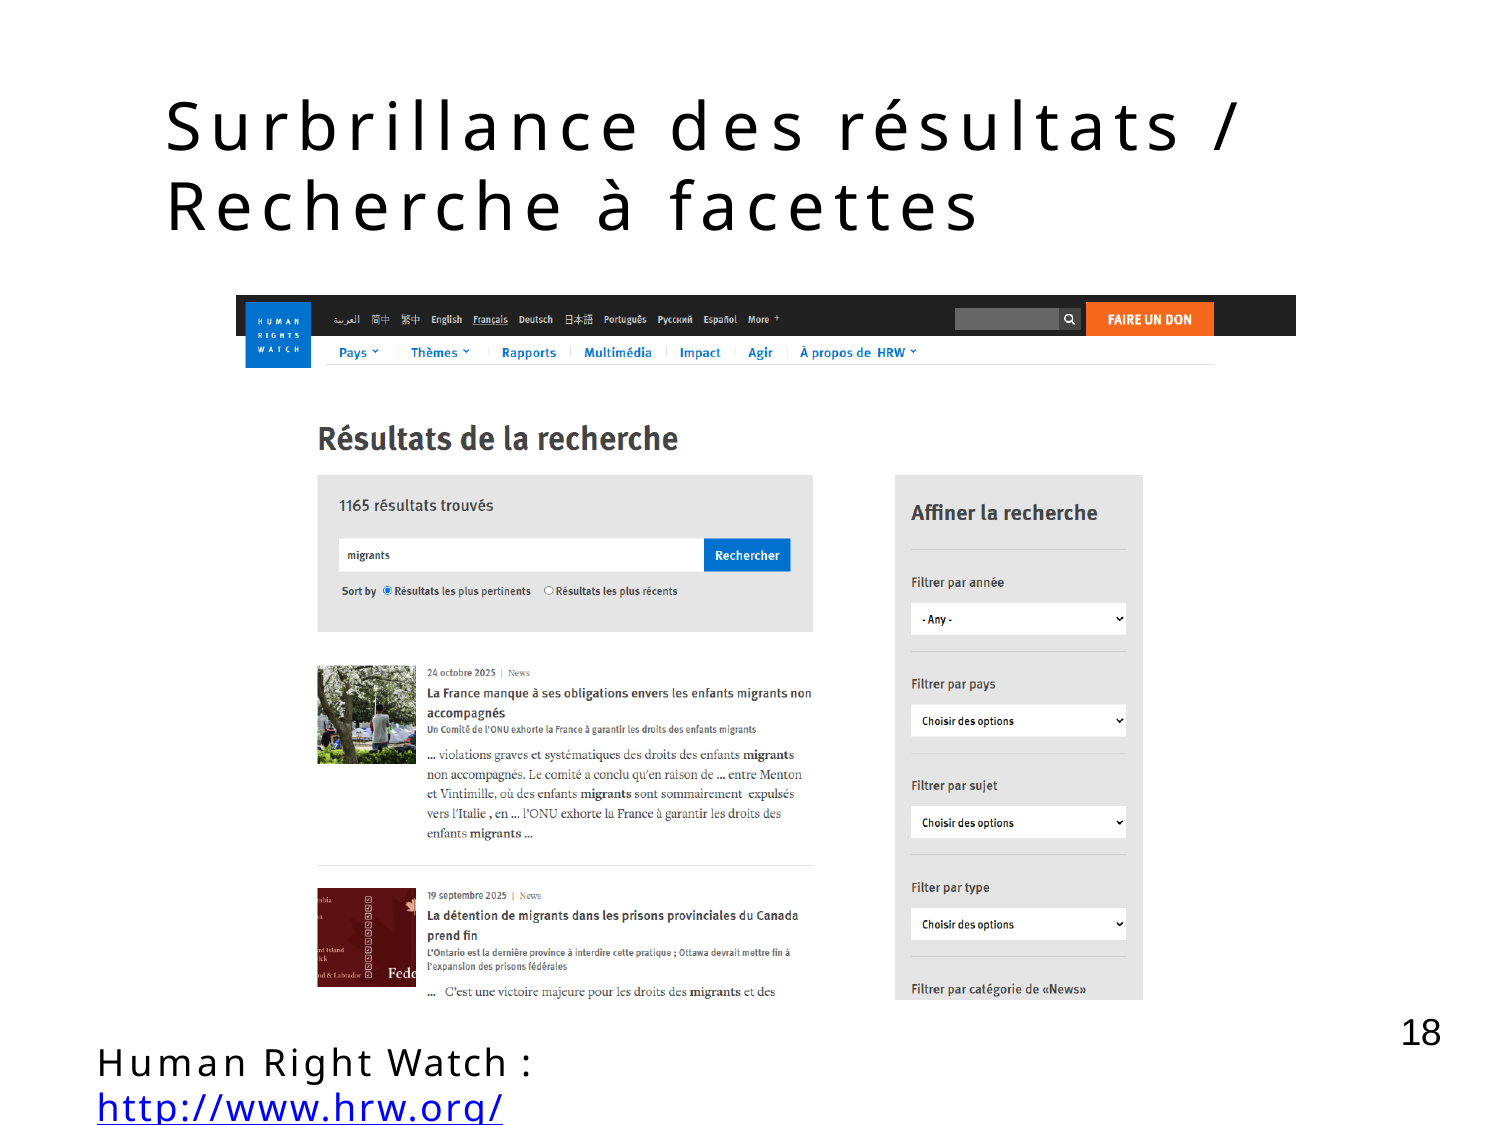

# Surbrillance des résultats / Recherche à facettes
18
Human Right Watch : http://www.hrw.org/